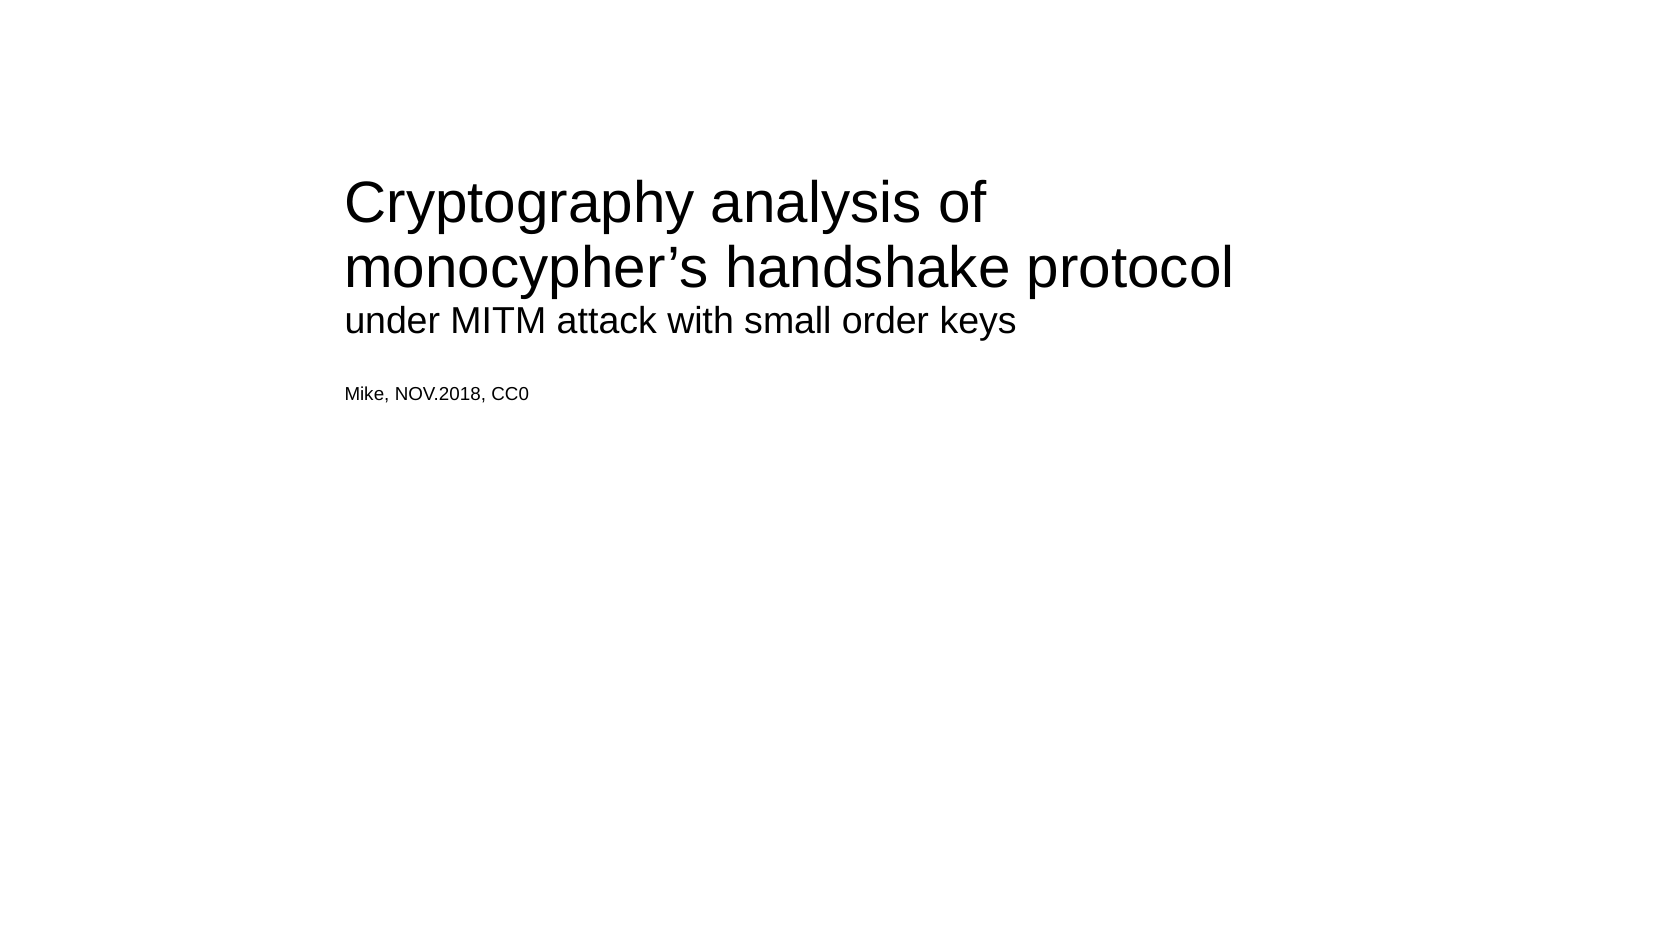

Cryptography analysis of
monocypher’s handshake protocol
under MITM attack with small order keys
Mike, NOV.2018, CC0